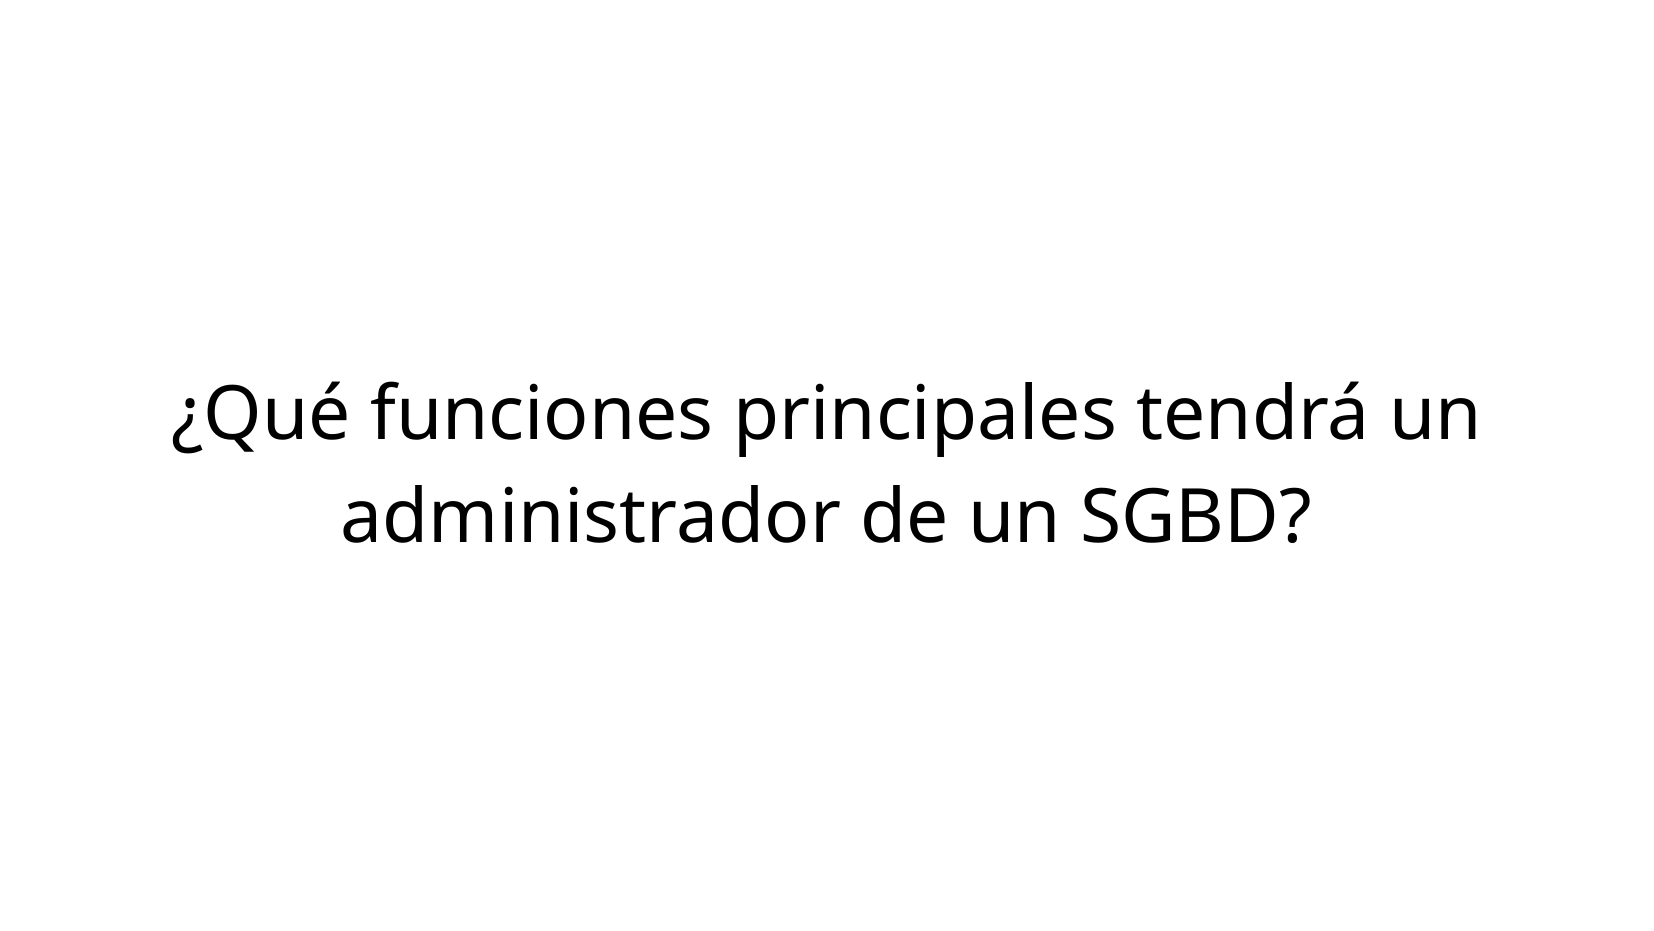

# ¿Qué funciones principales tendrá un administrador de un SGBD?